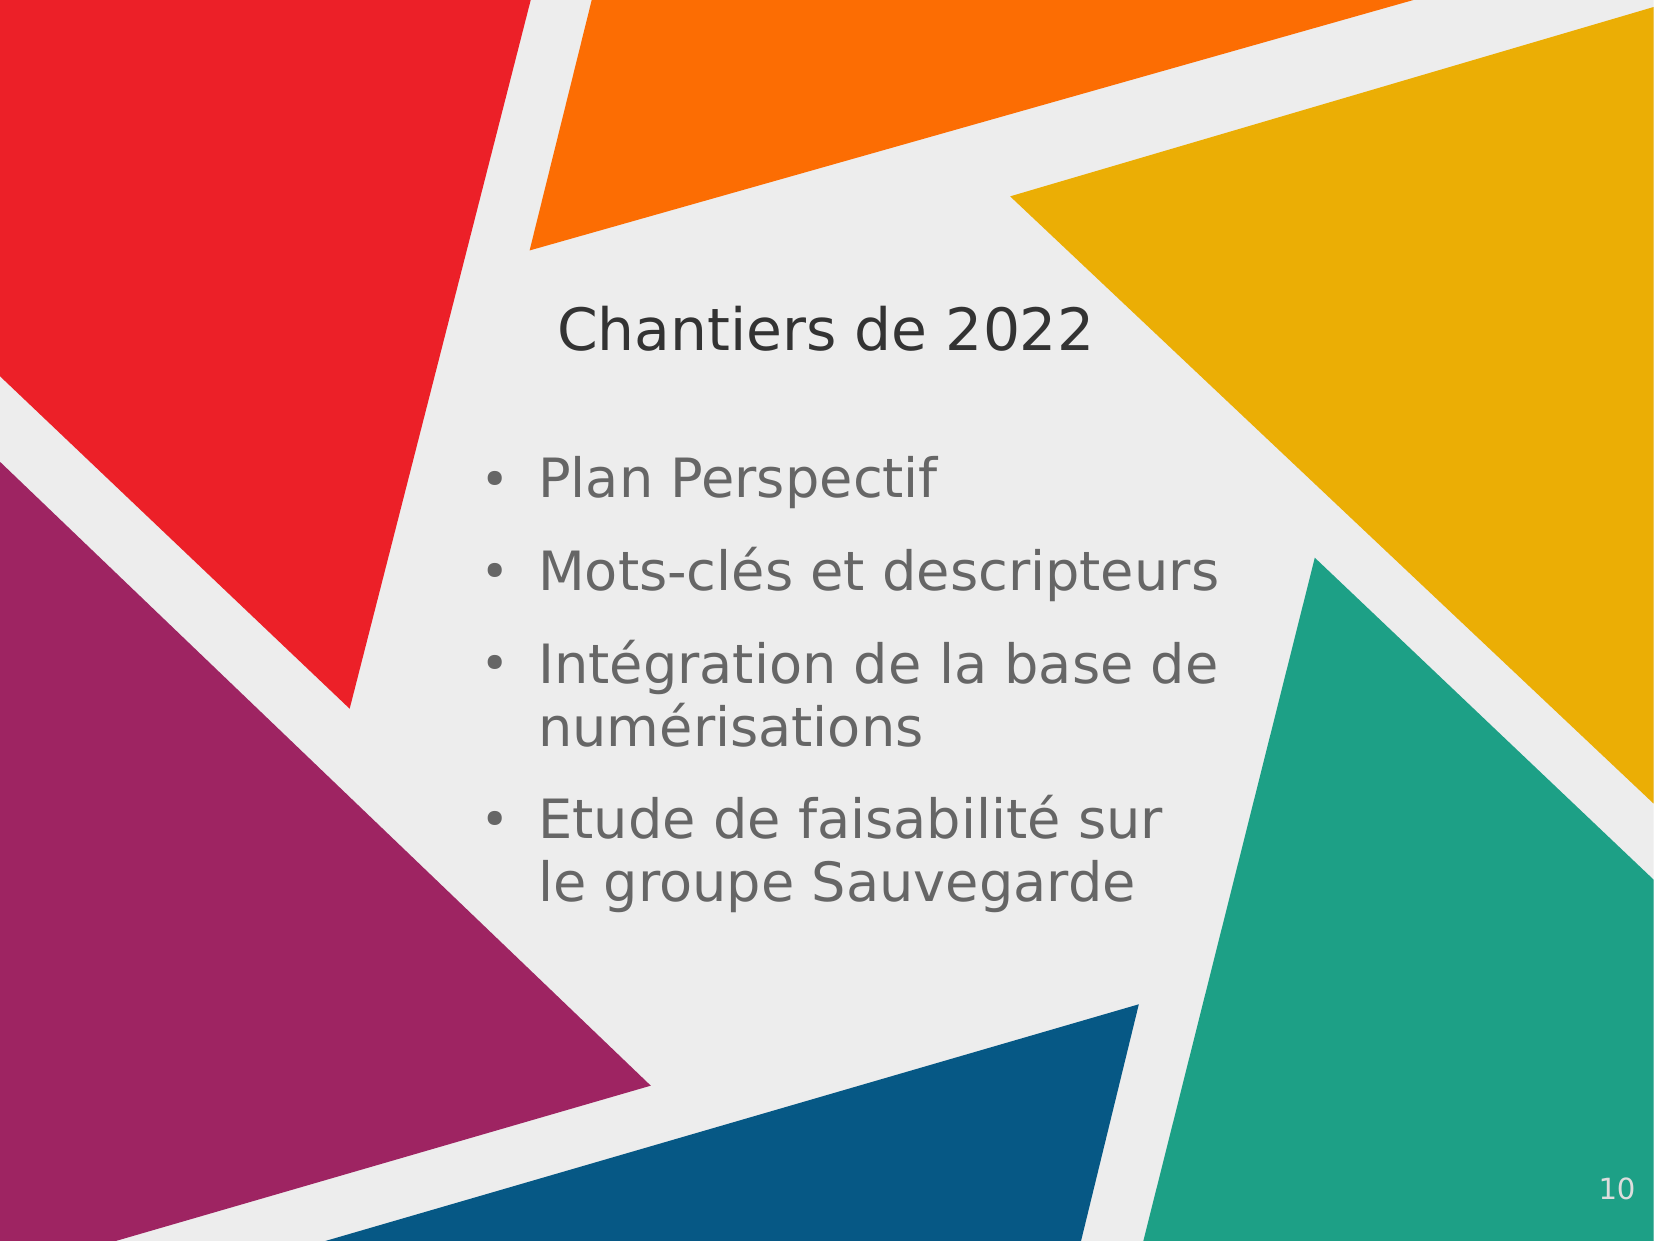

# Chantiers de 2022
Plan Perspectif
Mots-clés et descripteurs
Intégration de la base de numérisations
Etude de faisabilité sur le groupe Sauvegarde
10